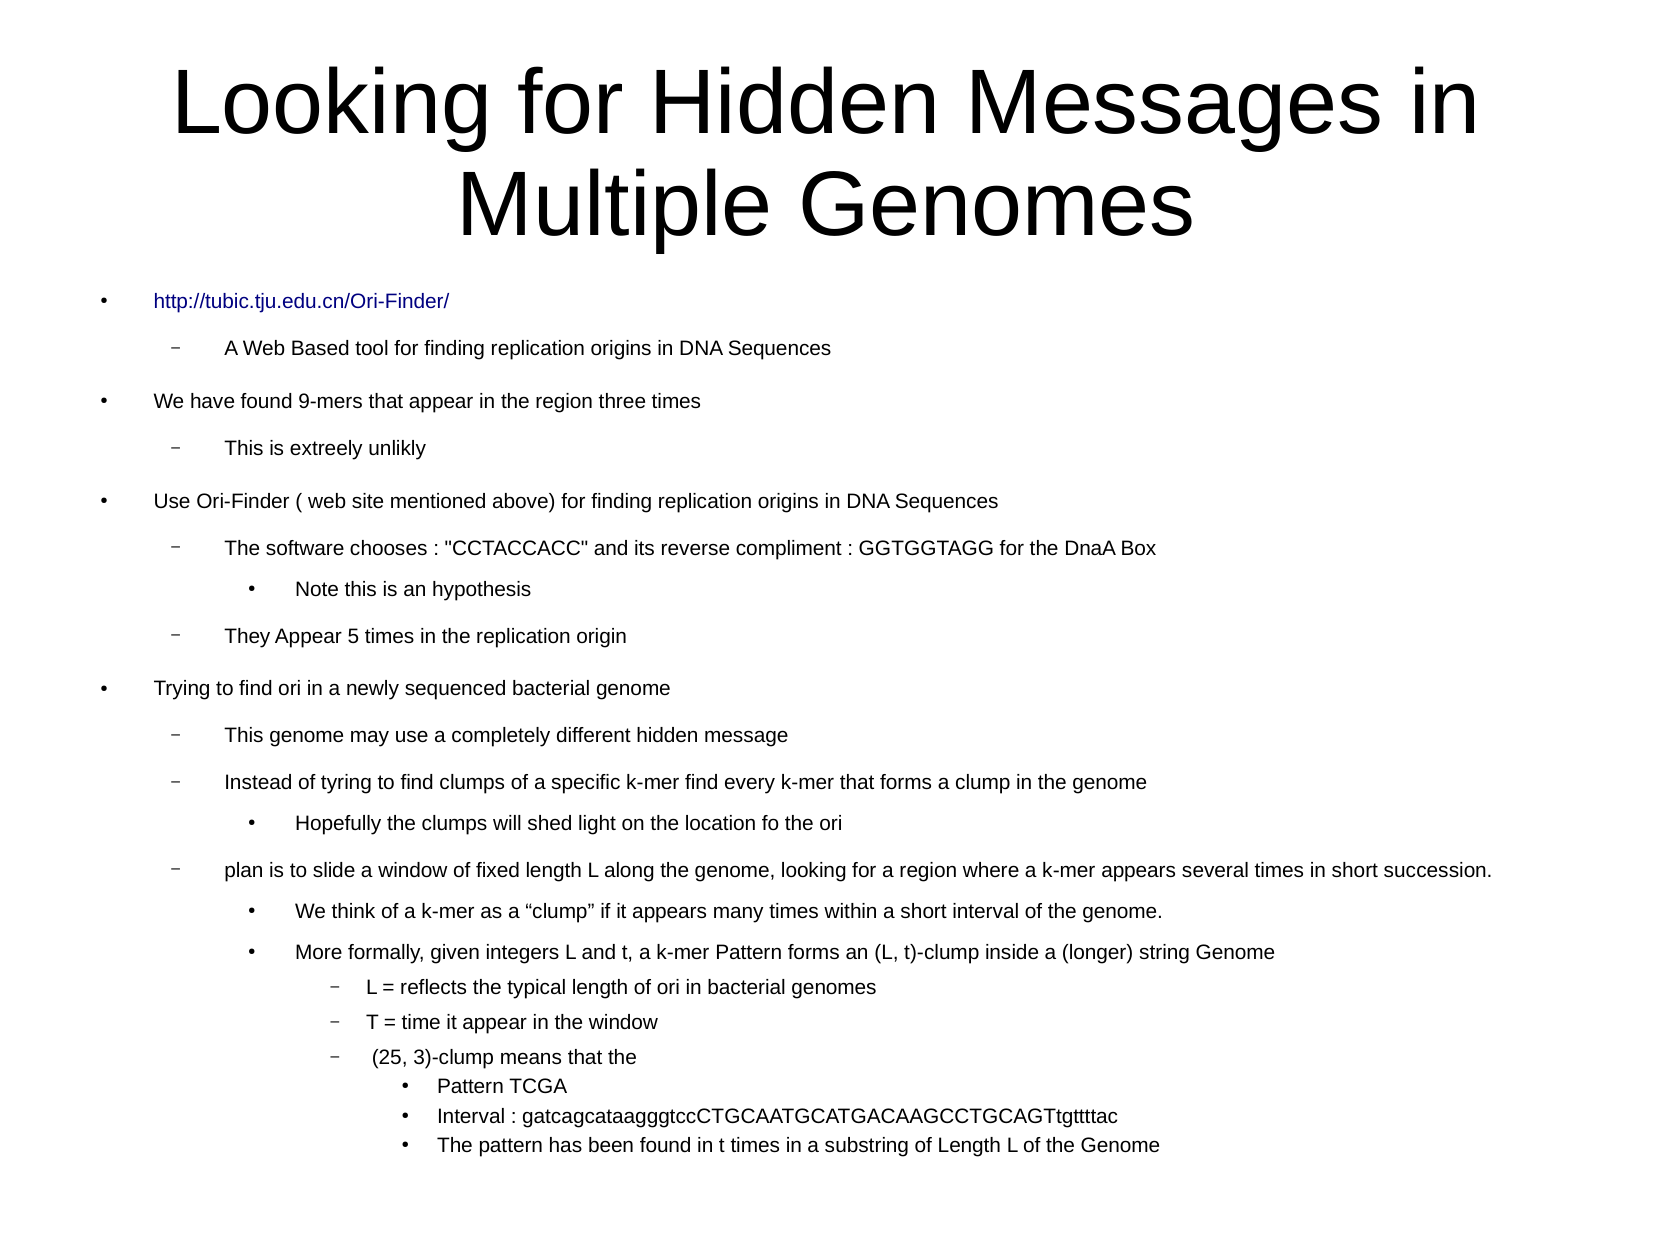

# Looking for Hidden Messages in Multiple Genomes
http://tubic.tju.edu.cn/Ori-Finder/
A Web Based tool for finding replication origins in DNA Sequences
We have found 9-mers that appear in the region three times
This is extreely unlikly
Use Ori-Finder ( web site mentioned above) for finding replication origins in DNA Sequences
The software chooses : "CCTACCACC" and its reverse compliment : GGTGGTAGG for the DnaA Box
Note this is an hypothesis
They Appear 5 times in the replication origin
Trying to find ori in a newly sequenced bacterial genome
This genome may use a completely different hidden message
Instead of tyring to find clumps of a specific k-mer find every k-mer that forms a clump in the genome
Hopefully the clumps will shed light on the location fo the ori
plan is to slide a window of fixed length L along the genome, looking for a region where a k-mer appears several times in short succession.
We think of a k-mer as a “clump” if it appears many times within a short interval of the genome.
More formally, given integers L and t, a k-mer Pattern forms an (L, t)-clump inside a (longer) string Genome
L = reflects the typical length of ori in bacterial genomes
T = time it appear in the window
 (25, 3)-clump means that the
Pattern TCGA
Interval : gatcagcataagggtccCTGCAATGCATGACAAGCCTGCAGTtgttttac
The pattern has been found in t times in a substring of Length L of the Genome